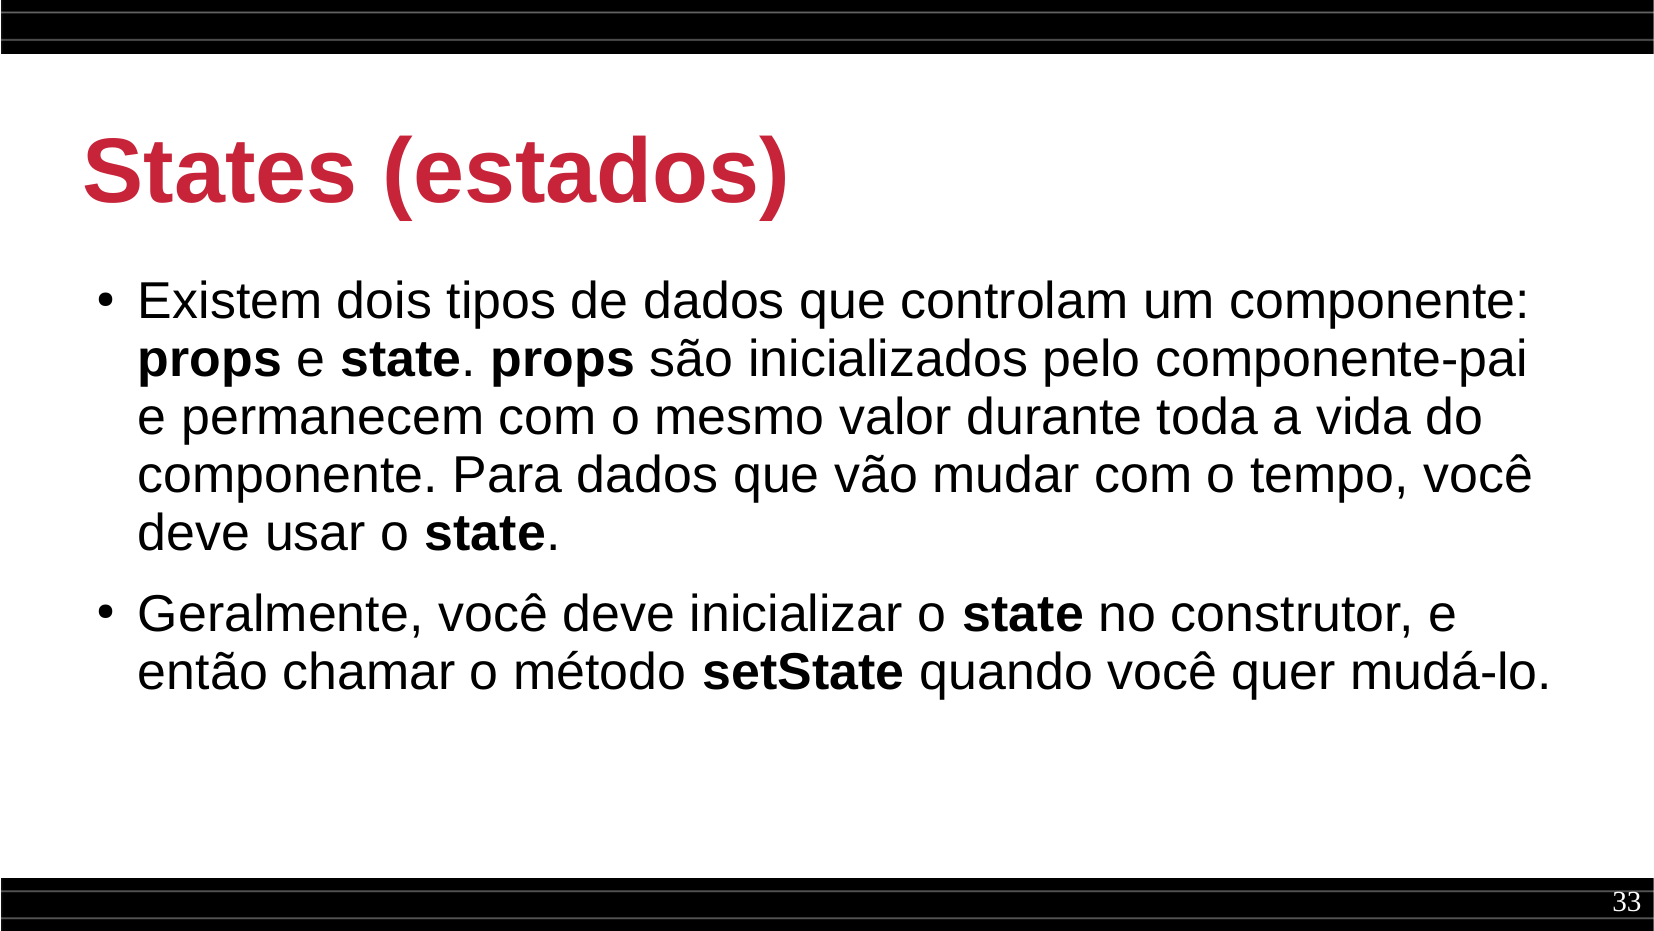

# States (estados)
Existem dois tipos de dados que controlam um componente: props e state. props são inicializados pelo componente-pai e permanecem com o mesmo valor durante toda a vida do componente. Para dados que vão mudar com o tempo, você deve usar o state.
Geralmente, você deve inicializar o state no construtor, e então chamar o método setState quando você quer mudá-lo.